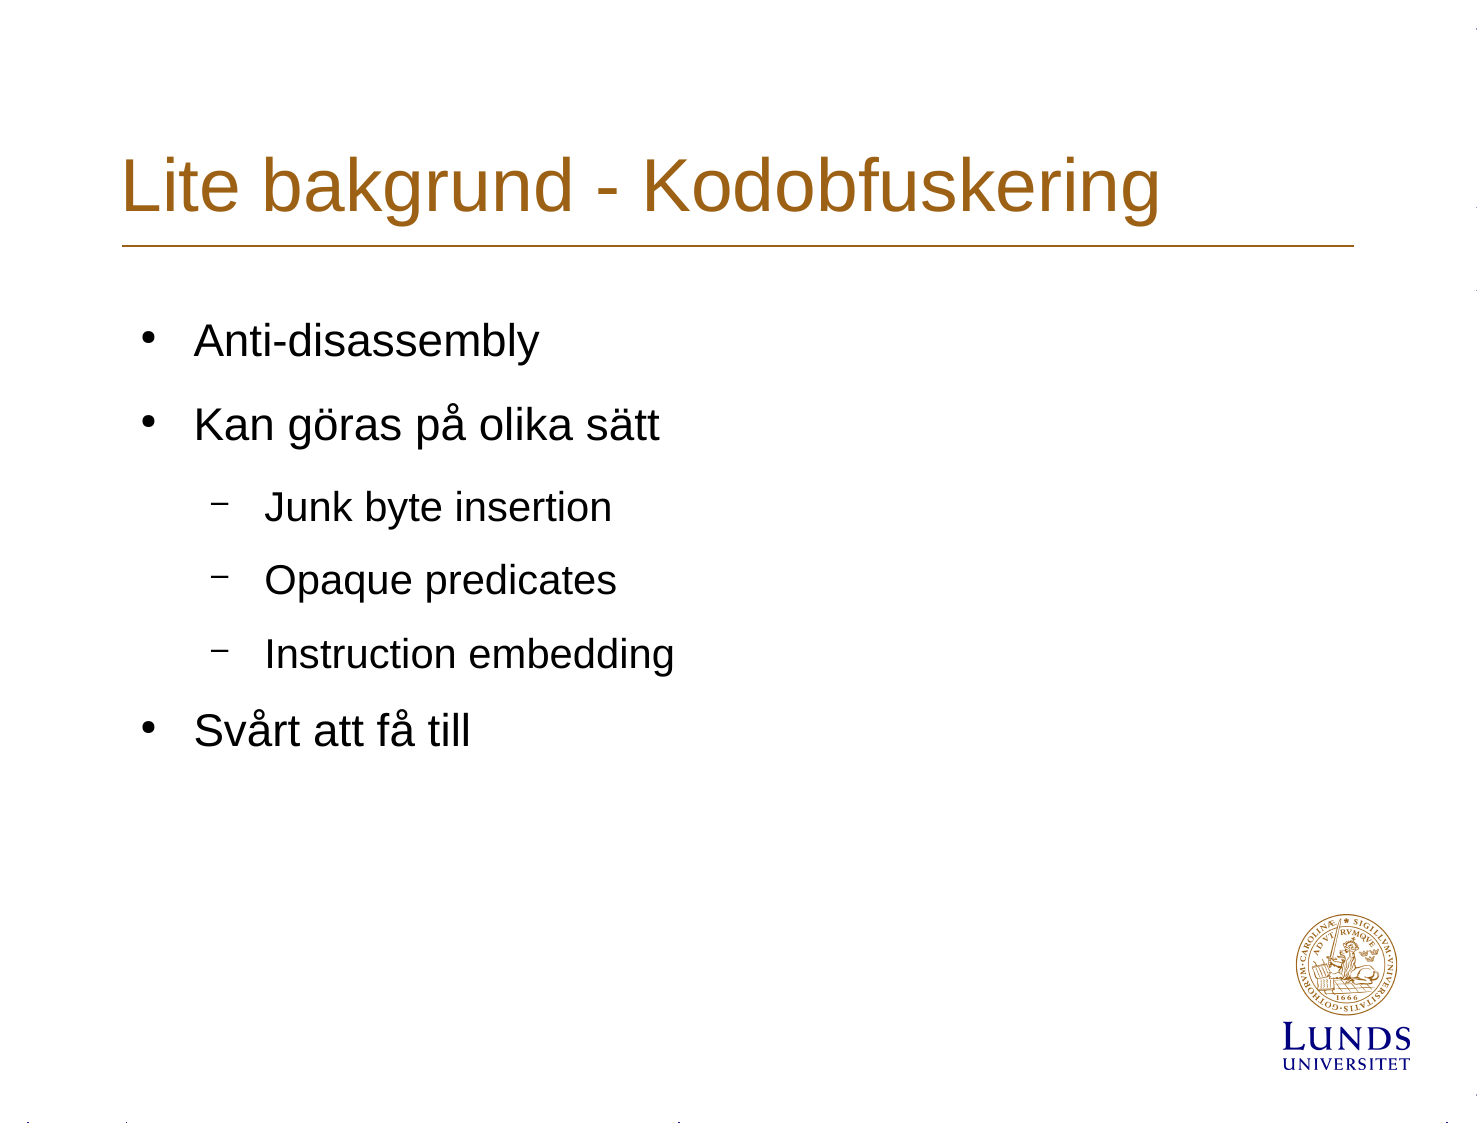

# Lite bakgrund - Kodobfuskering
Anti-disassembly
Kan göras på olika sätt
Junk byte insertion
Opaque predicates
Instruction embedding
Svårt att få till